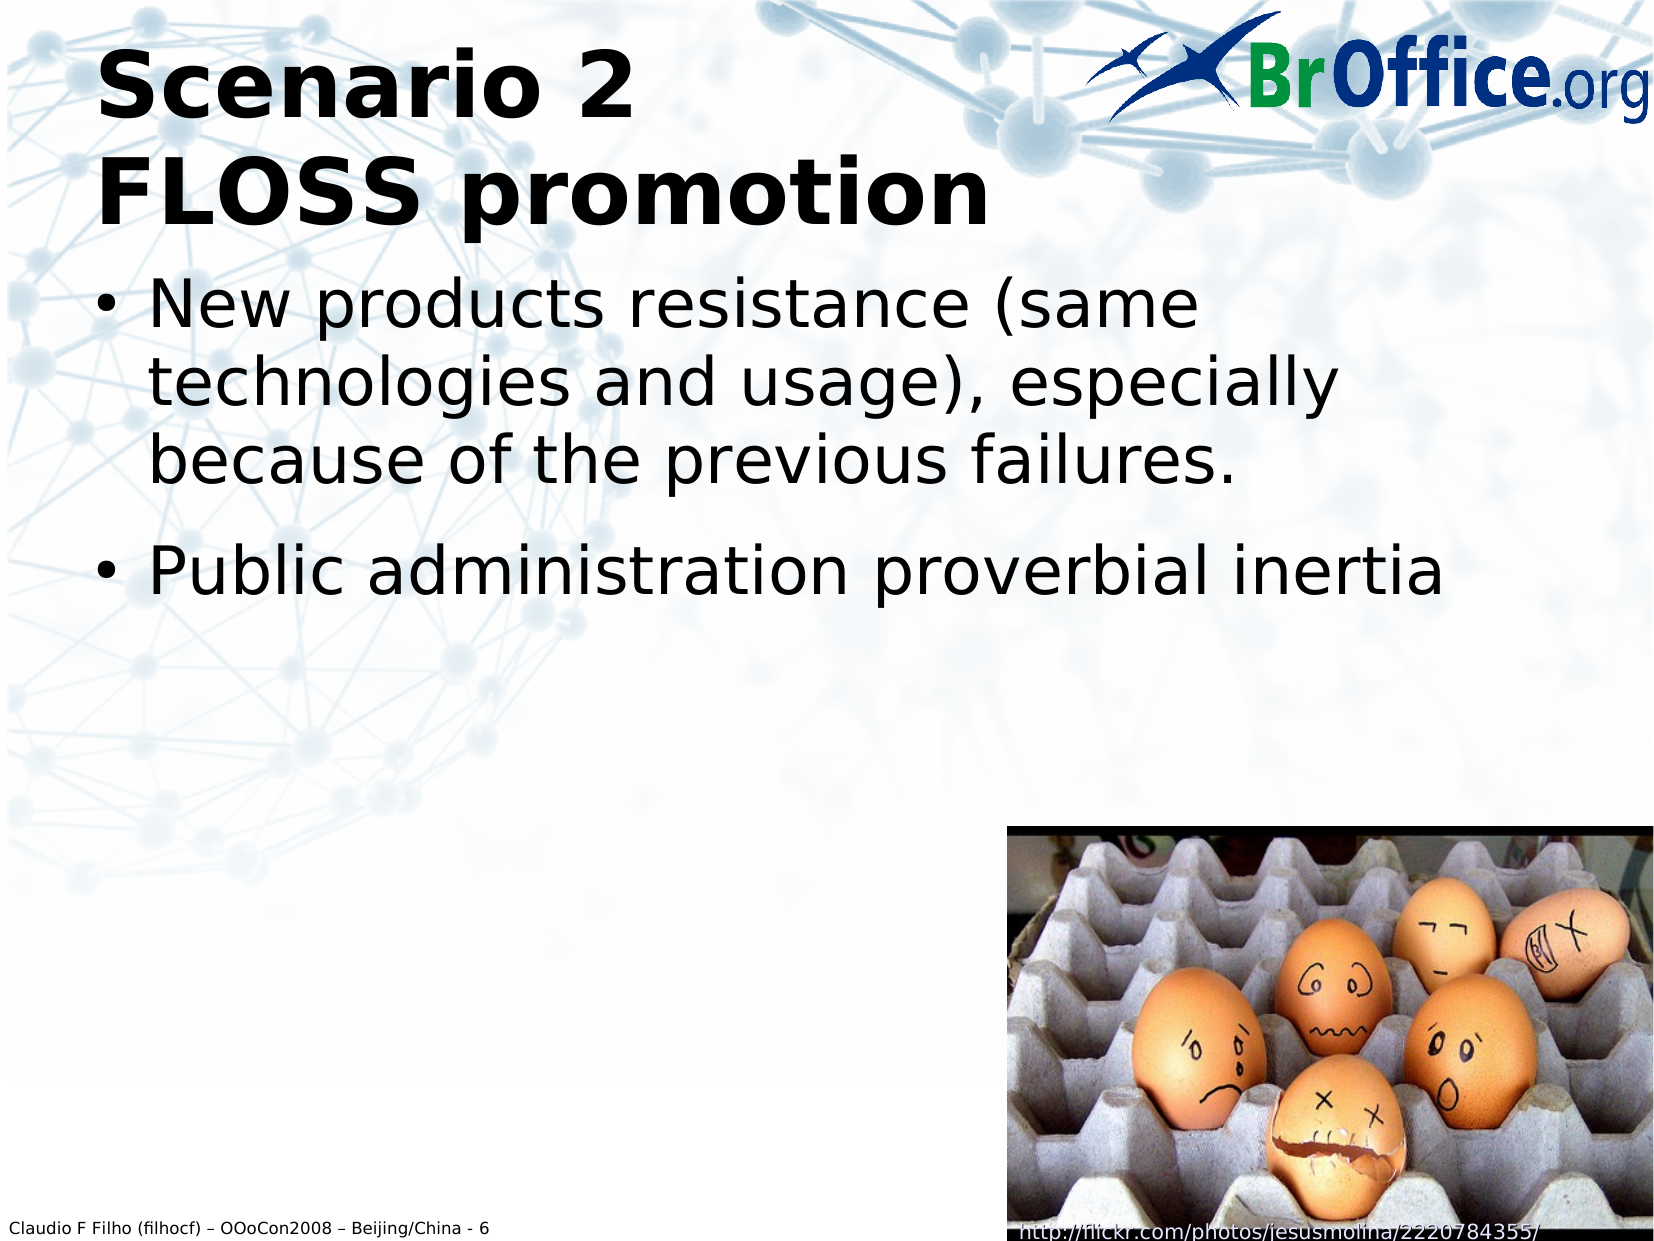

# Scenario 2 FLOSS promotion
New products resistance (same technologies and usage), especially because of the previous failures.
Public administration proverbial inertia
http://flickr.com/photos/jesusmolina/2220784355/